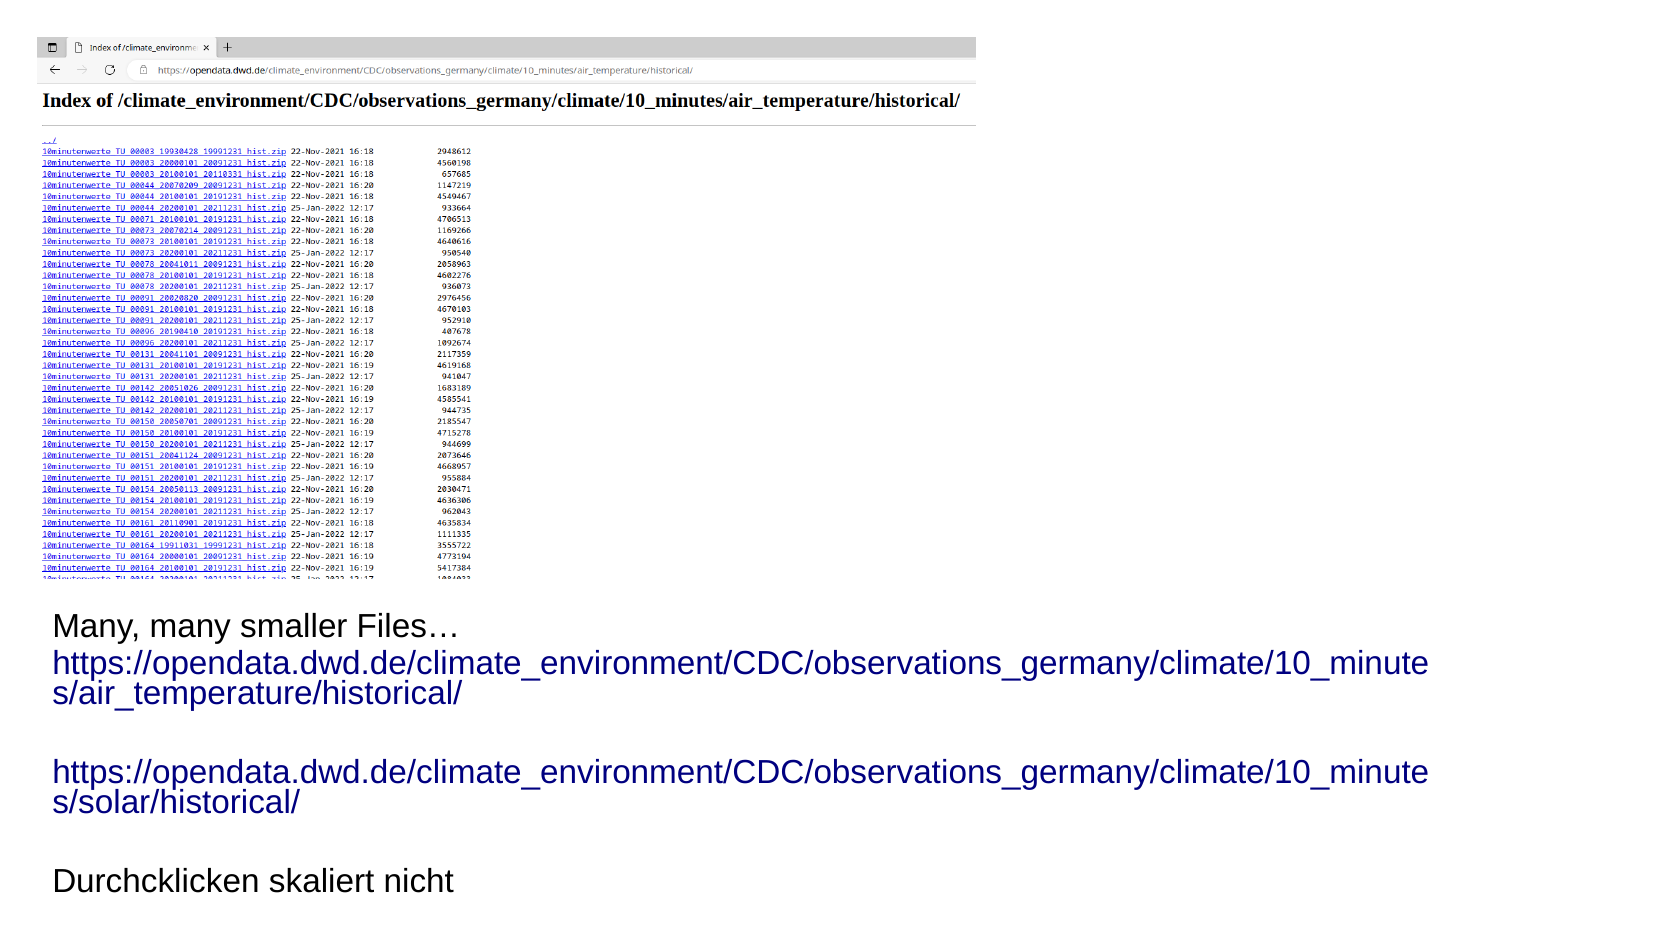

Many, many smaller Files…
https://opendata.dwd.de/climate_environment/CDC/observations_germany/climate/10_minutes/air_temperature/historical/
https://opendata.dwd.de/climate_environment/CDC/observations_germany/climate/10_minutes/solar/historical/
Durchcklicken skaliert nicht